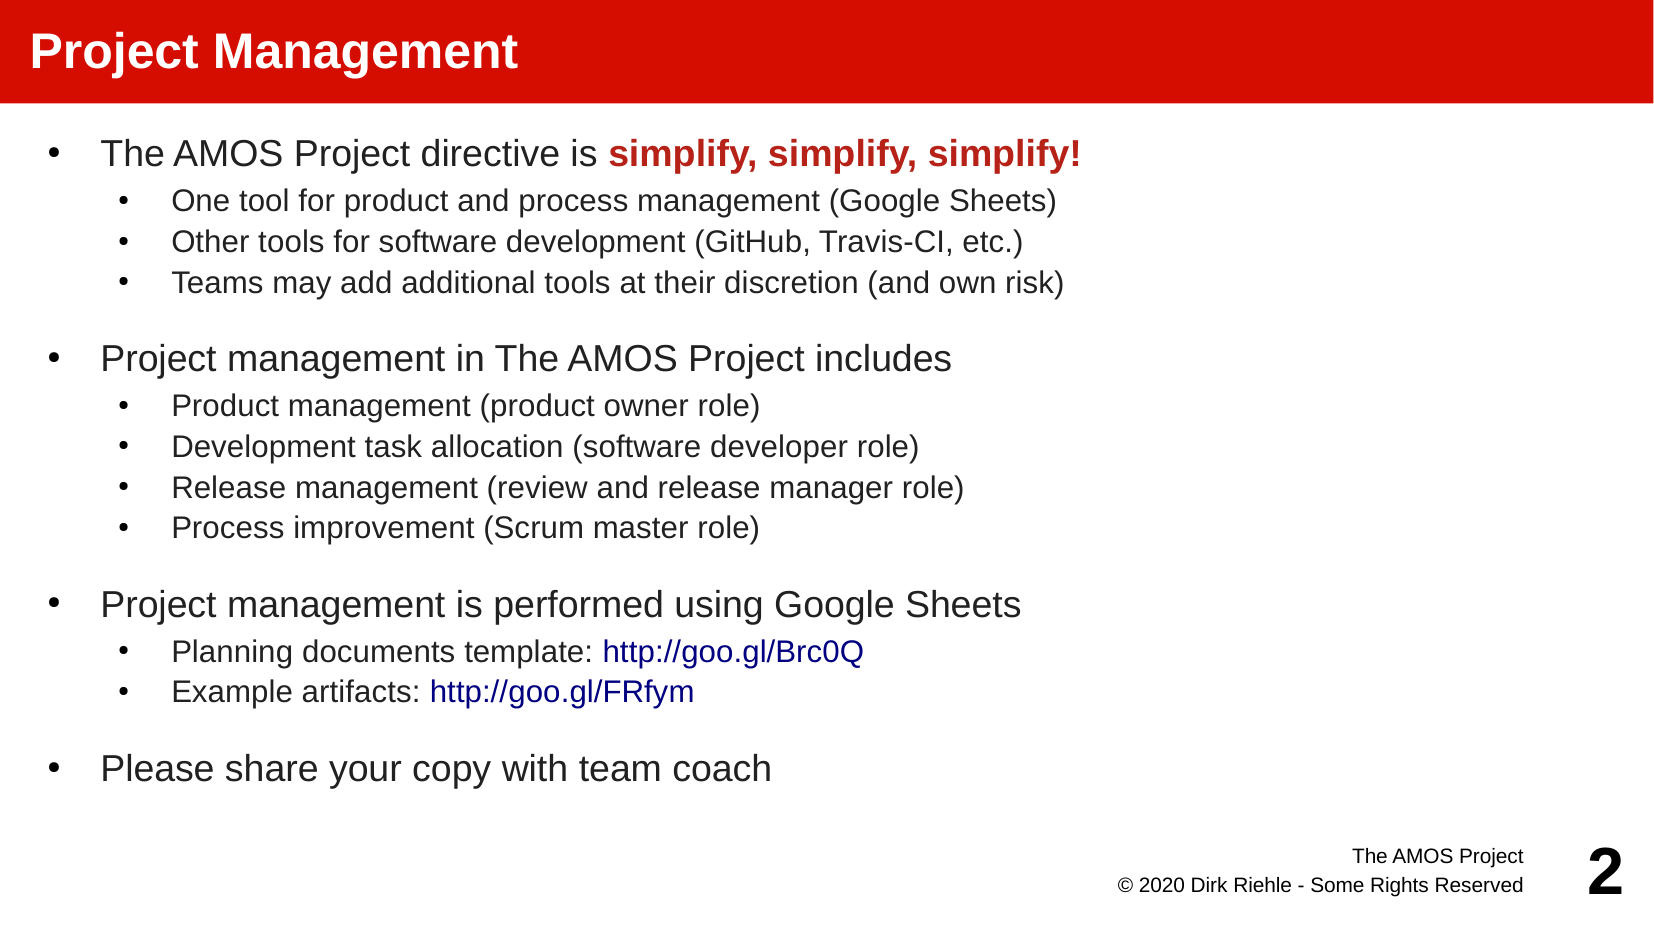

# Project Management
The AMOS Project directive is simplify, simplify, simplify!
One tool for product and process management (Google Sheets)
Other tools for software development (GitHub, Travis-CI, etc.)
Teams may add additional tools at their discretion (and own risk)
Project management in The AMOS Project includes
Product management (product owner role)
Development task allocation (software developer role)
Release management (review and release manager role)
Process improvement (Scrum master role)
Project management is performed using Google Sheets
Planning documents template: http://goo.gl/Brc0Q
Example artifacts: http://goo.gl/FRfym
Please share your copy with team coach
The AMOS Project
2
© 2020 Dirk Riehle - Some Rights Reserved